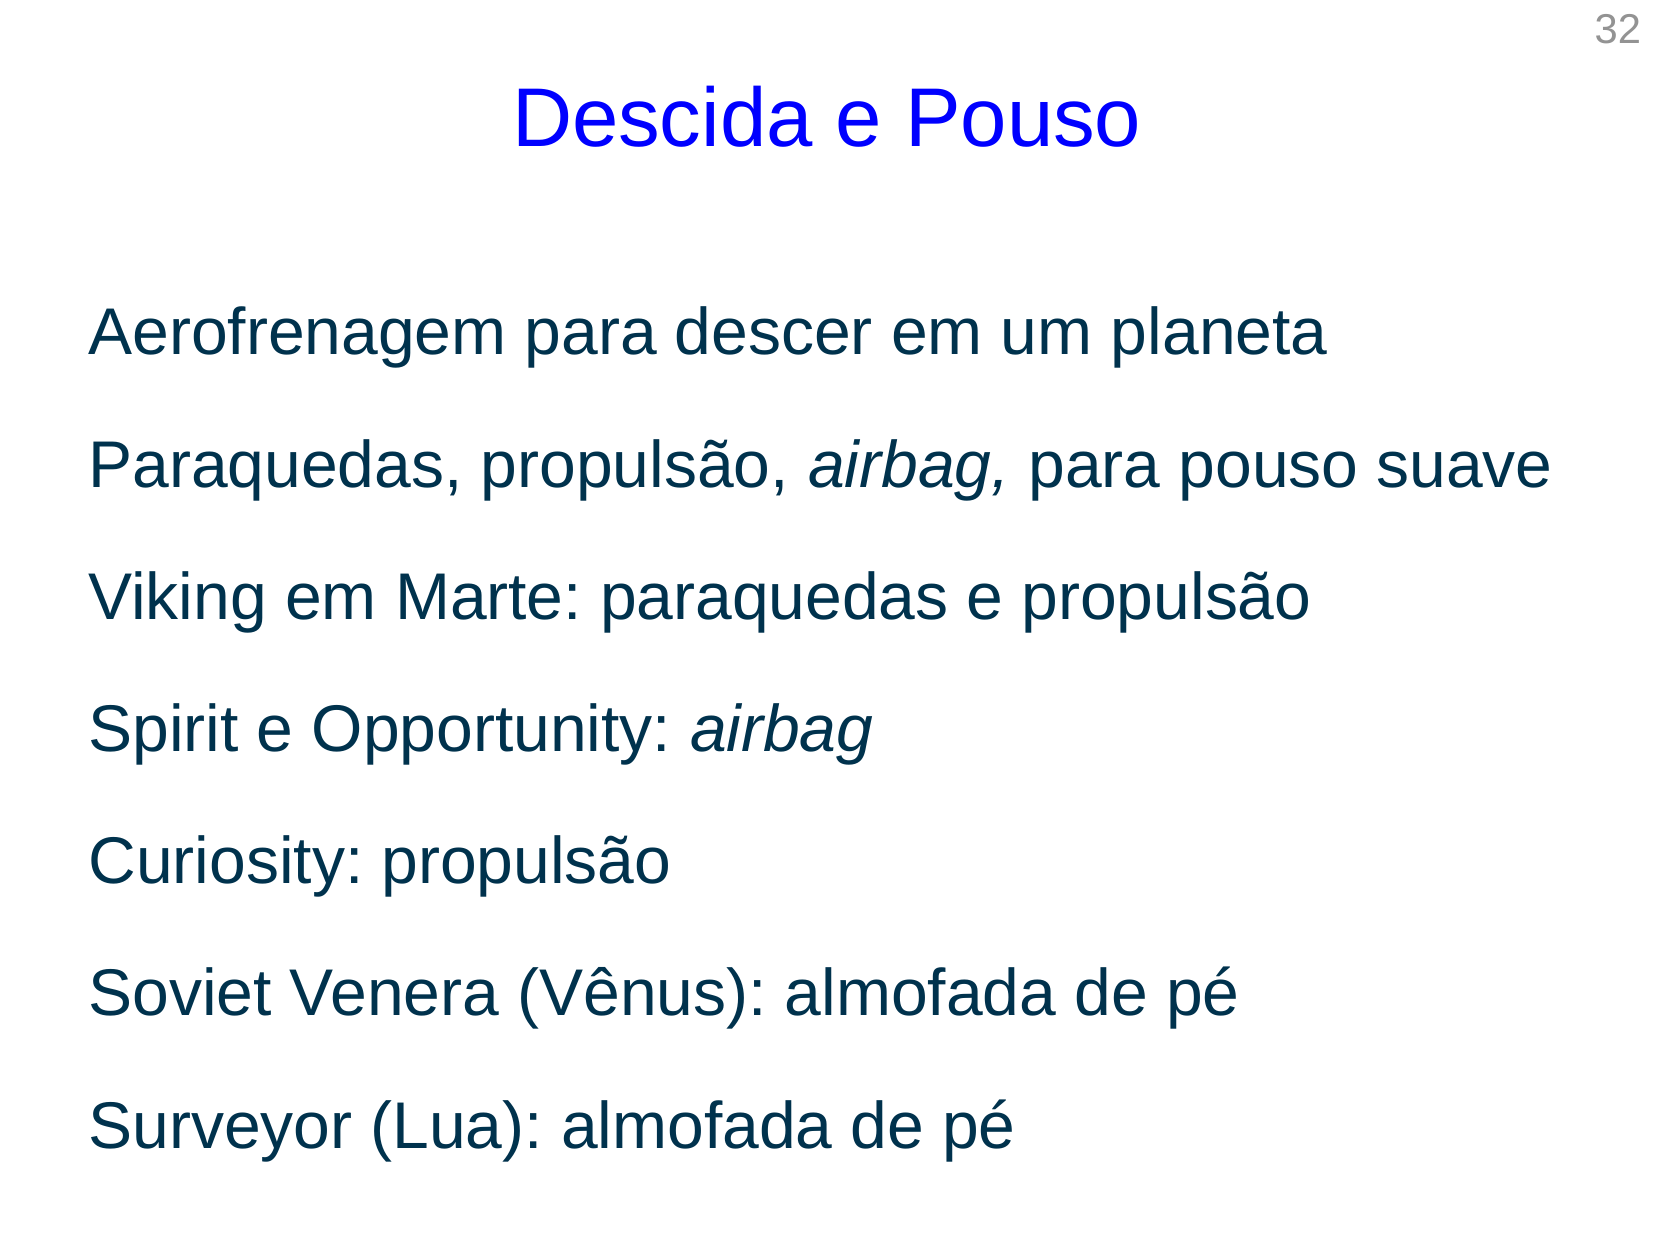

32
# Descida e Pouso
Aerofrenagem para descer em um planeta
Paraquedas, propulsão, airbag, para pouso suave
Viking em Marte: paraquedas e propulsão
Spirit e Opportunity: airbag
Curiosity: propulsão
Soviet Venera (Vênus): almofada de pé
Surveyor (Lua): almofada de pé